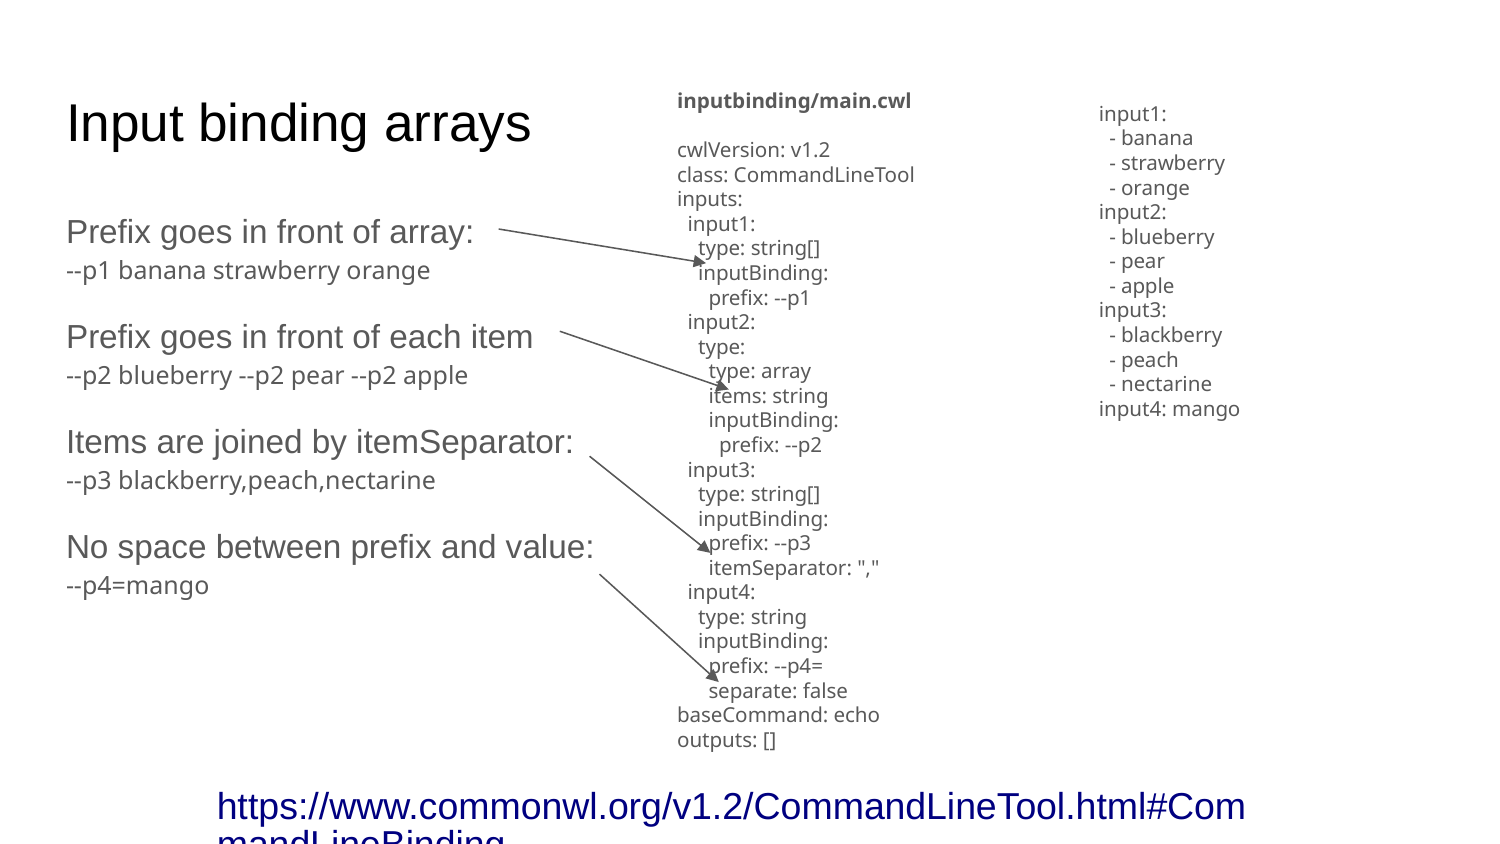

# Input binding arrays
inputbinding/main.cwl
cwlVersion: v1.2
class: CommandLineTool
inputs:
 input1:
 type: string[]
 inputBinding:
 prefix: --p1
 input2:
 type:
 type: array
 items: string
 inputBinding:
 prefix: --p2
 input3:
 type: string[]
 inputBinding:
 prefix: --p3
 itemSeparator: ","
 input4:
 type: string
 inputBinding:
 prefix: --p4=
 separate: false
baseCommand: echo
outputs: []
input1:
 - banana
 - strawberry
 - orange
input2:
 - blueberry
 - pear
 - apple
input3:
 - blackberry
 - peach
 - nectarine
input4: mango
Prefix goes in front of array:
--p1 banana strawberry orange
Prefix goes in front of each item
--p2 blueberry --p2 pear --p2 apple
Items are joined by itemSeparator:
--p3 blackberry,peach,nectarine
No space between prefix and value:
--p4=mango
https://www.commonwl.org/v1.2/CommandLineTool.html#CommandLineBinding